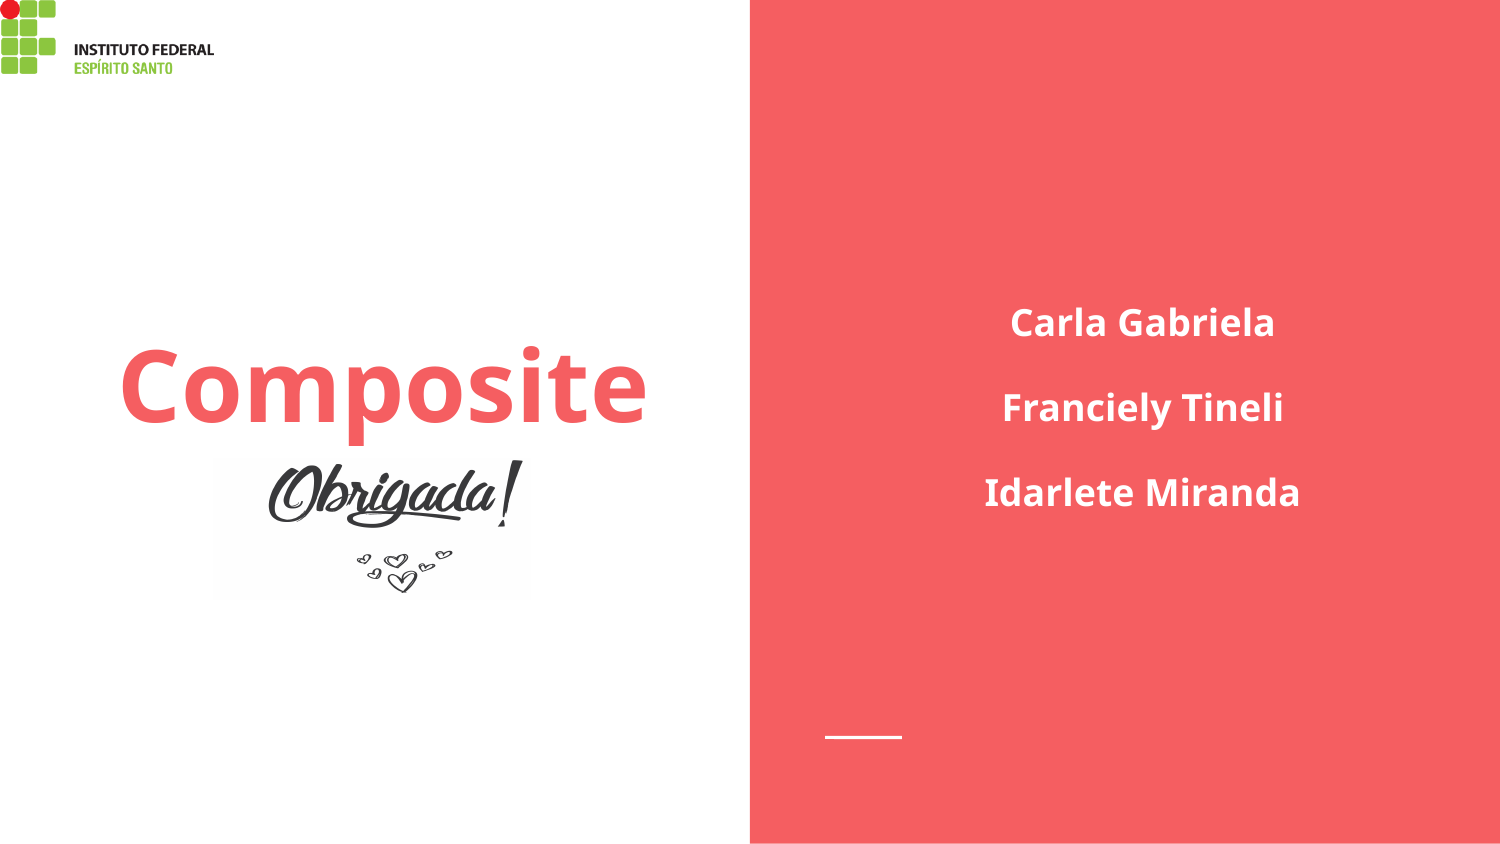

# Composite
Carla Gabriela
Franciely Tineli
Idarlete Miranda